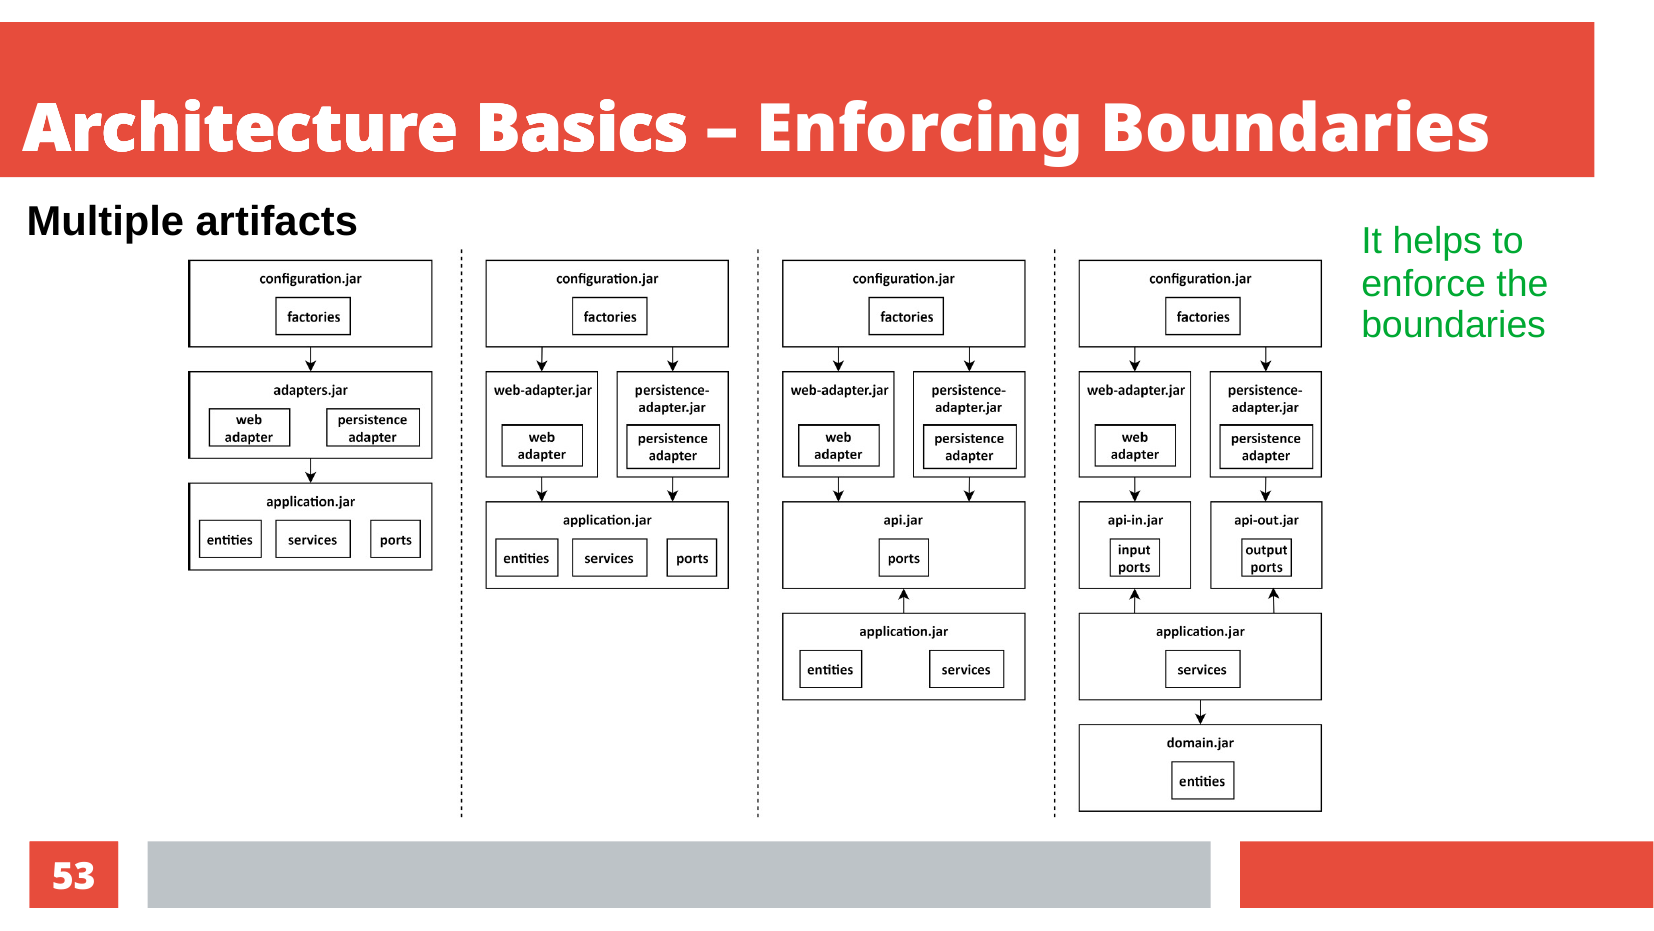

Architecture Basics – Enforcing Boundaries
Architecture Basics
Architecture Basics
# Architecture Basics
Multiple artifacts
It helps to enforce the boundaries
53